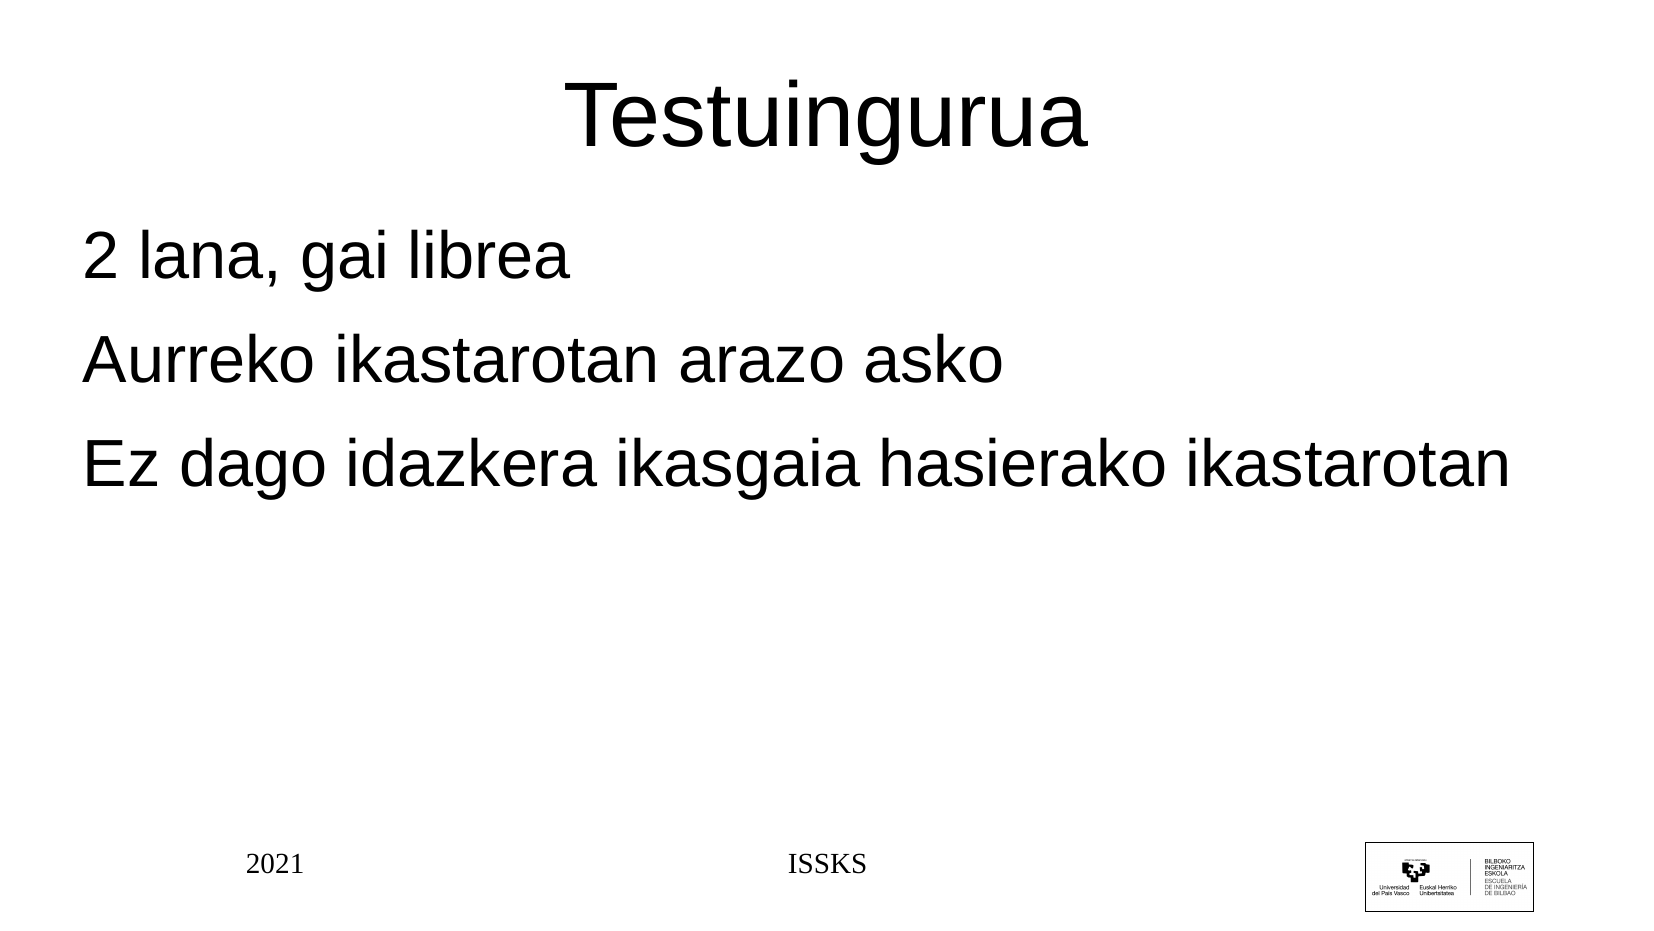

# Testuingurua
2 lana, gai librea
Aurreko ikastarotan arazo asko
Ez dago idazkera ikasgaia hasierako ikastarotan